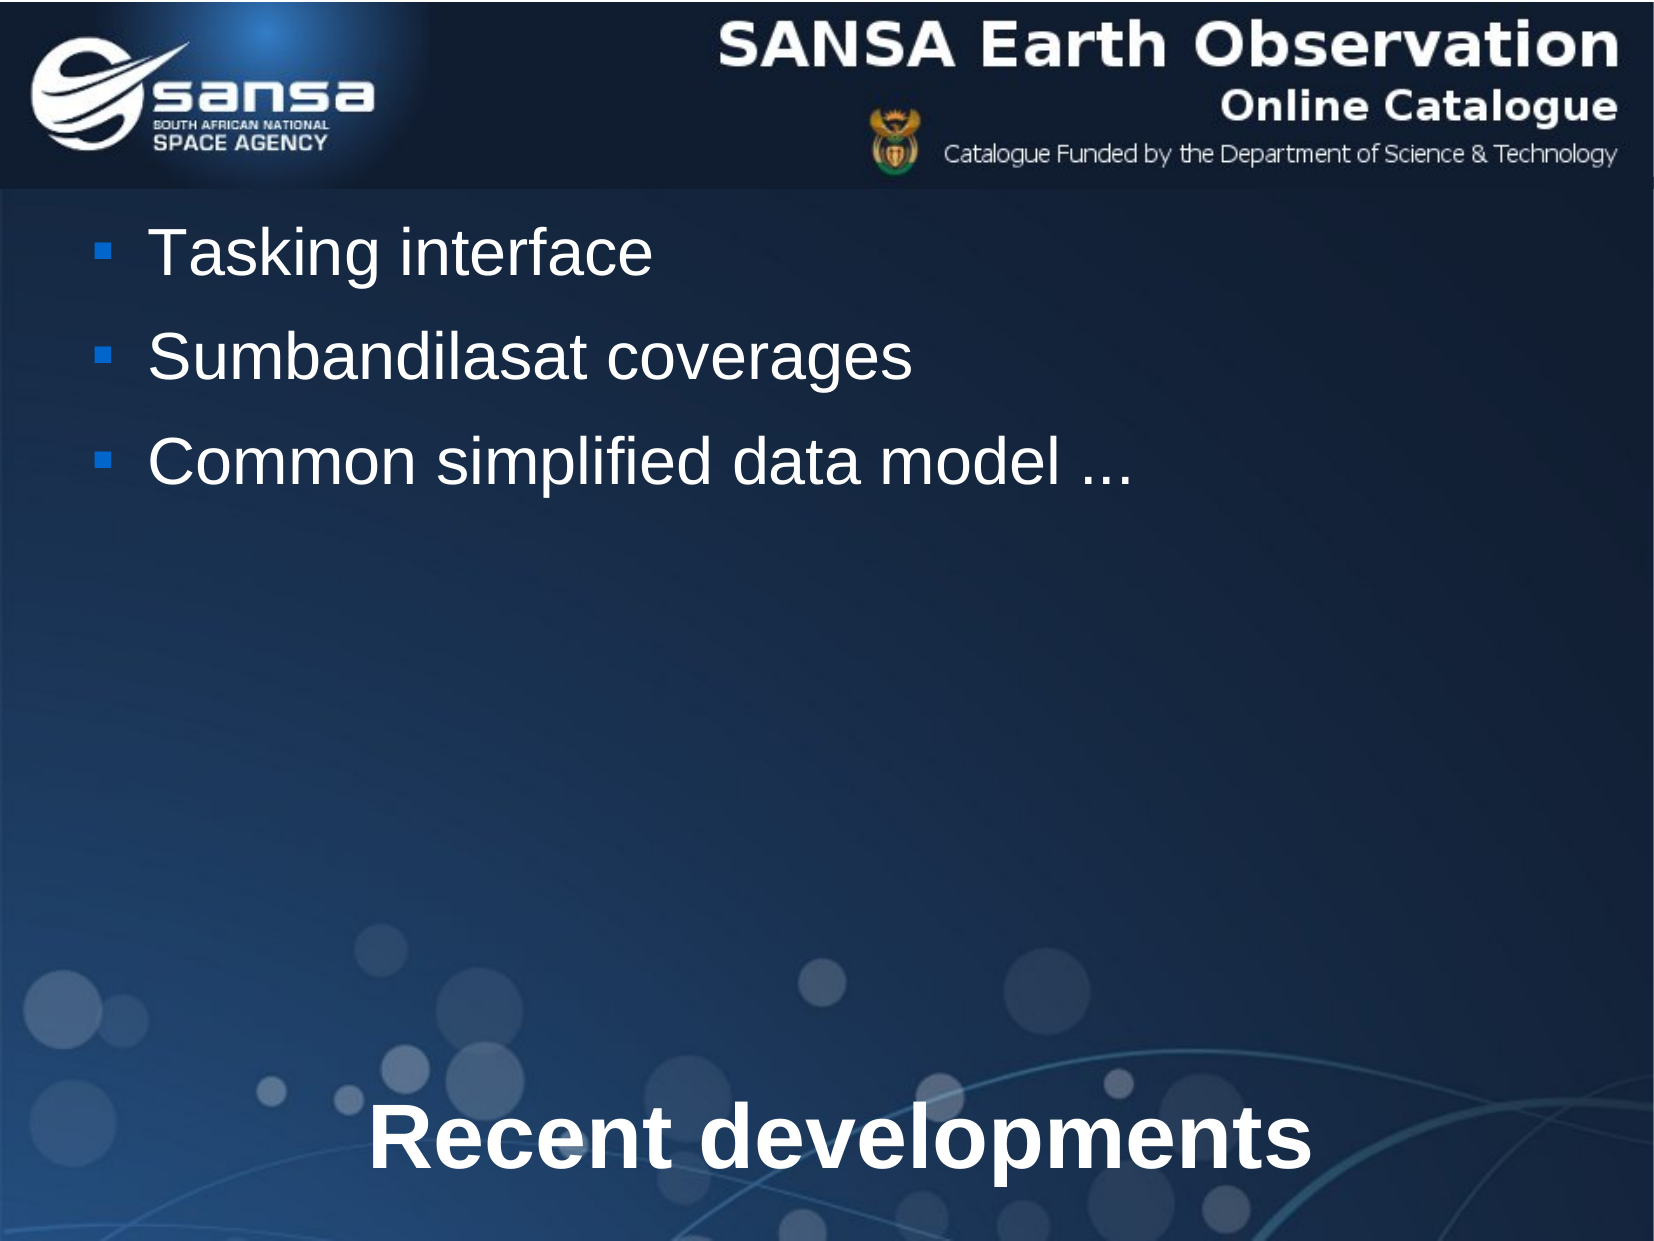

Tasking interface
Sumbandilasat coverages
Common simplified data model ...
# Recent developments